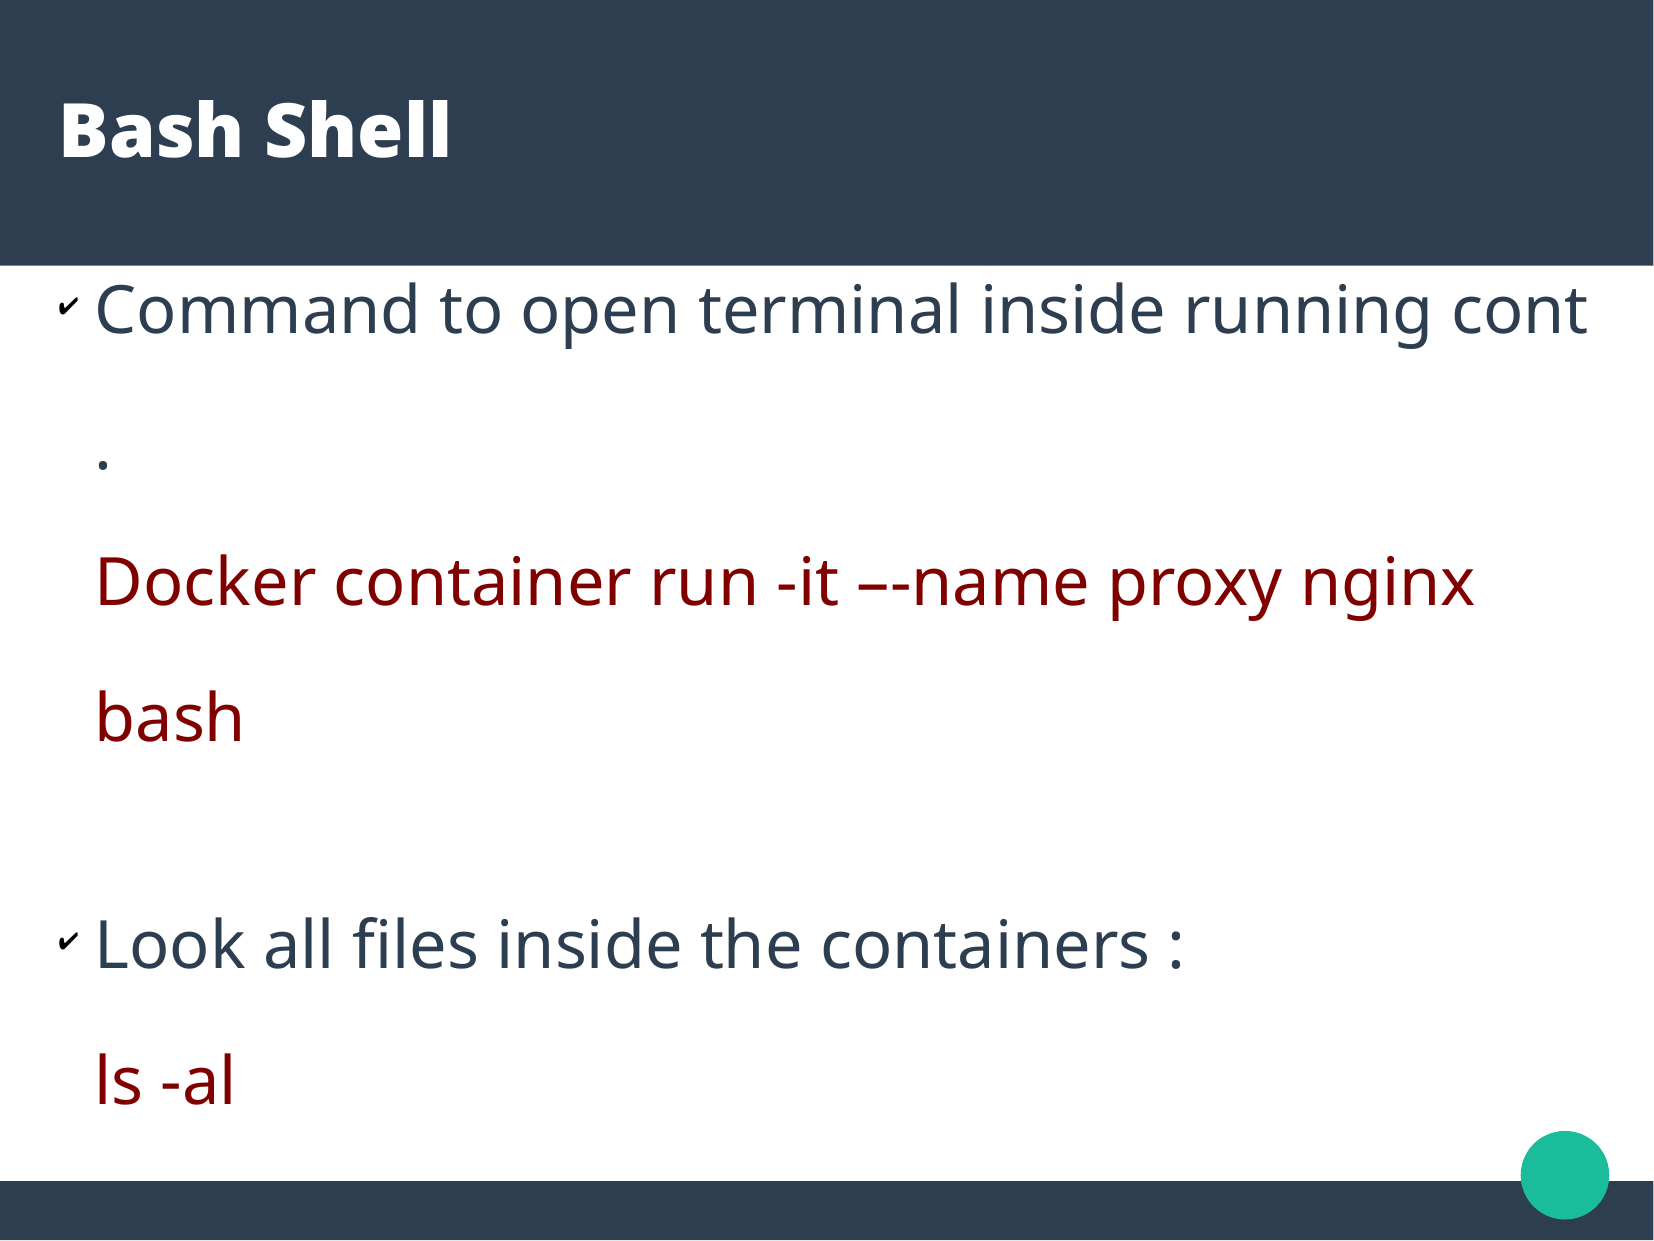

# Bash Shell
Command to open terminal inside running cont .
Docker container run -it –-name proxy nginx bash
Look all files inside the containers :
ls -al